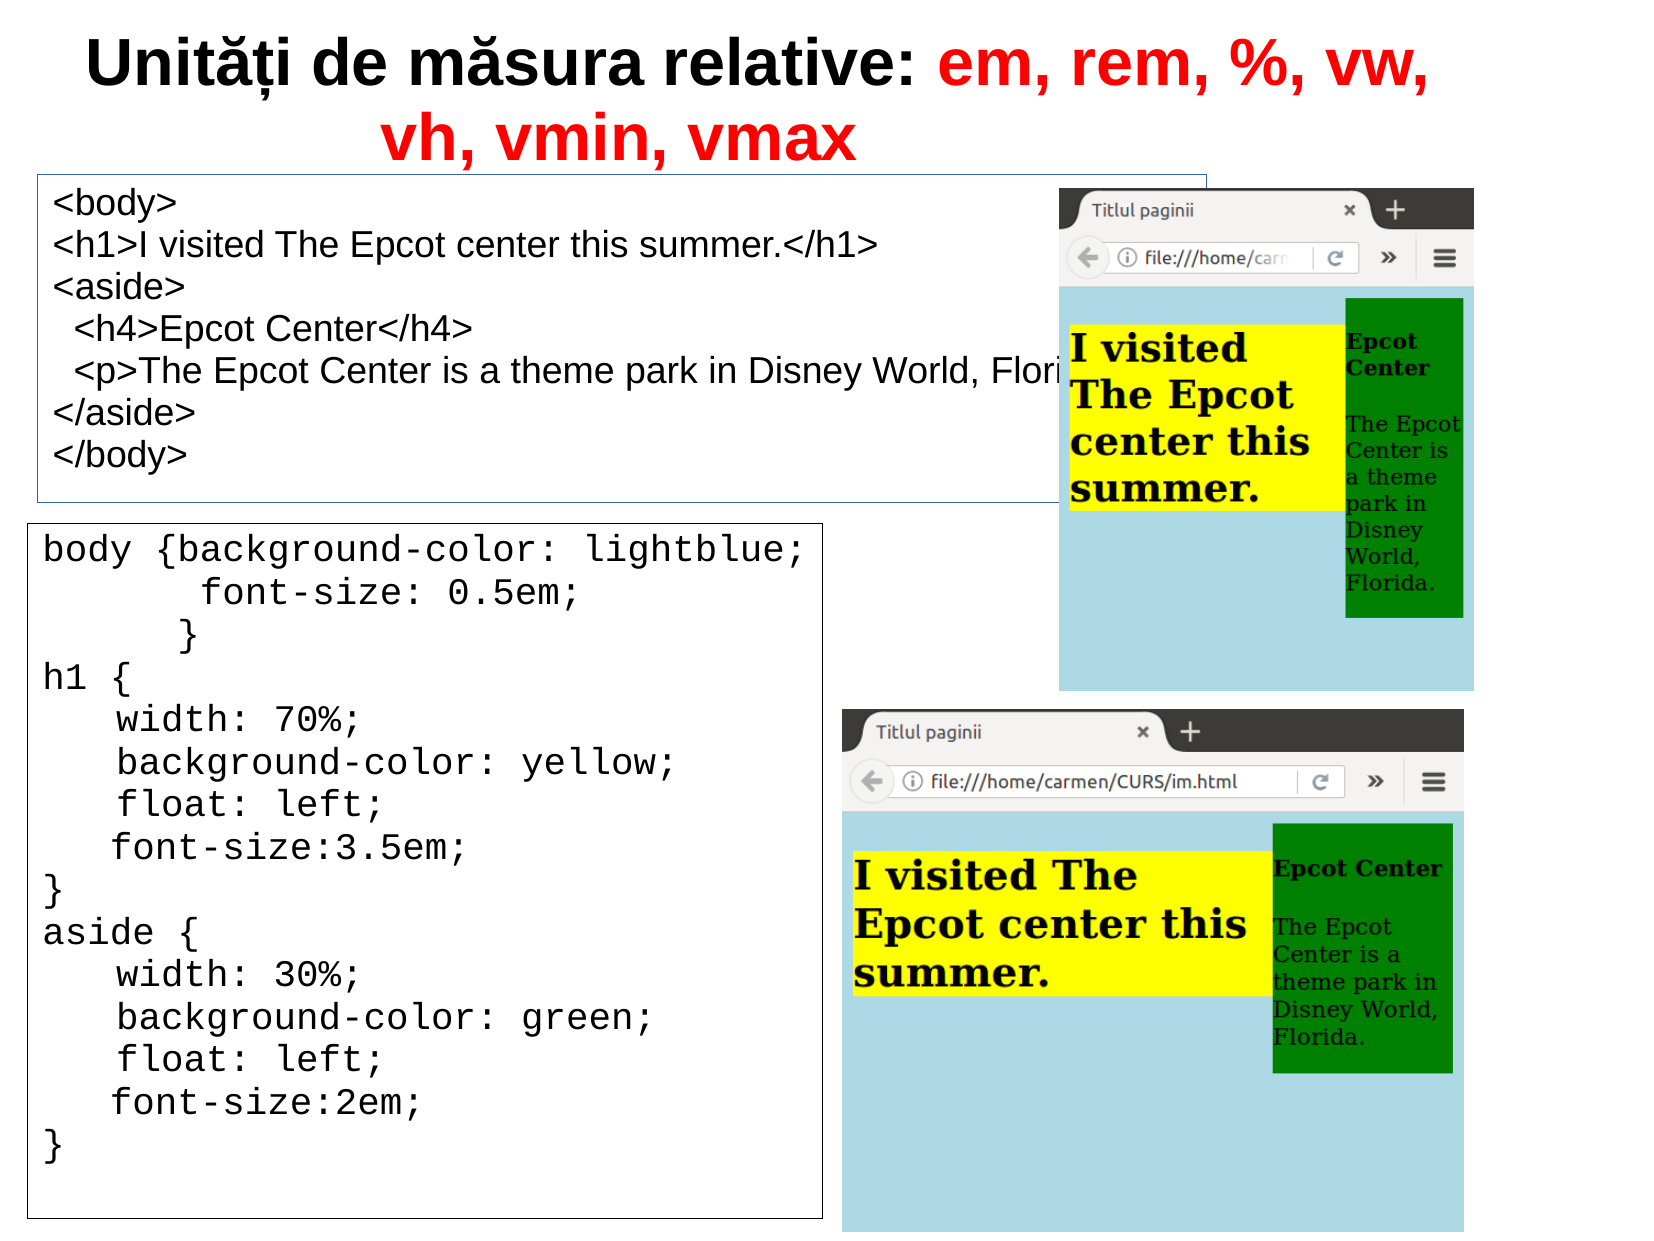

Unități de măsura relative: em, rem, %, vw, 				vh, vmin, vmax
<body>
<h1>I visited The Epcot center this summer.</h1>
<aside>
 <h4>Epcot Center</h4>
 <p>The Epcot Center is a theme park in Disney World, Florida.</p>
</aside>
</body>
body {background-color: lightblue;
 font-size: 0.5em;
 }
h1 {
	width: 70%;
	background-color: yellow;
	float: left;
 font-size:3.5em;
}
aside {
	width: 30%;
	background-color: green;
	float: left;
 font-size:2em;
}